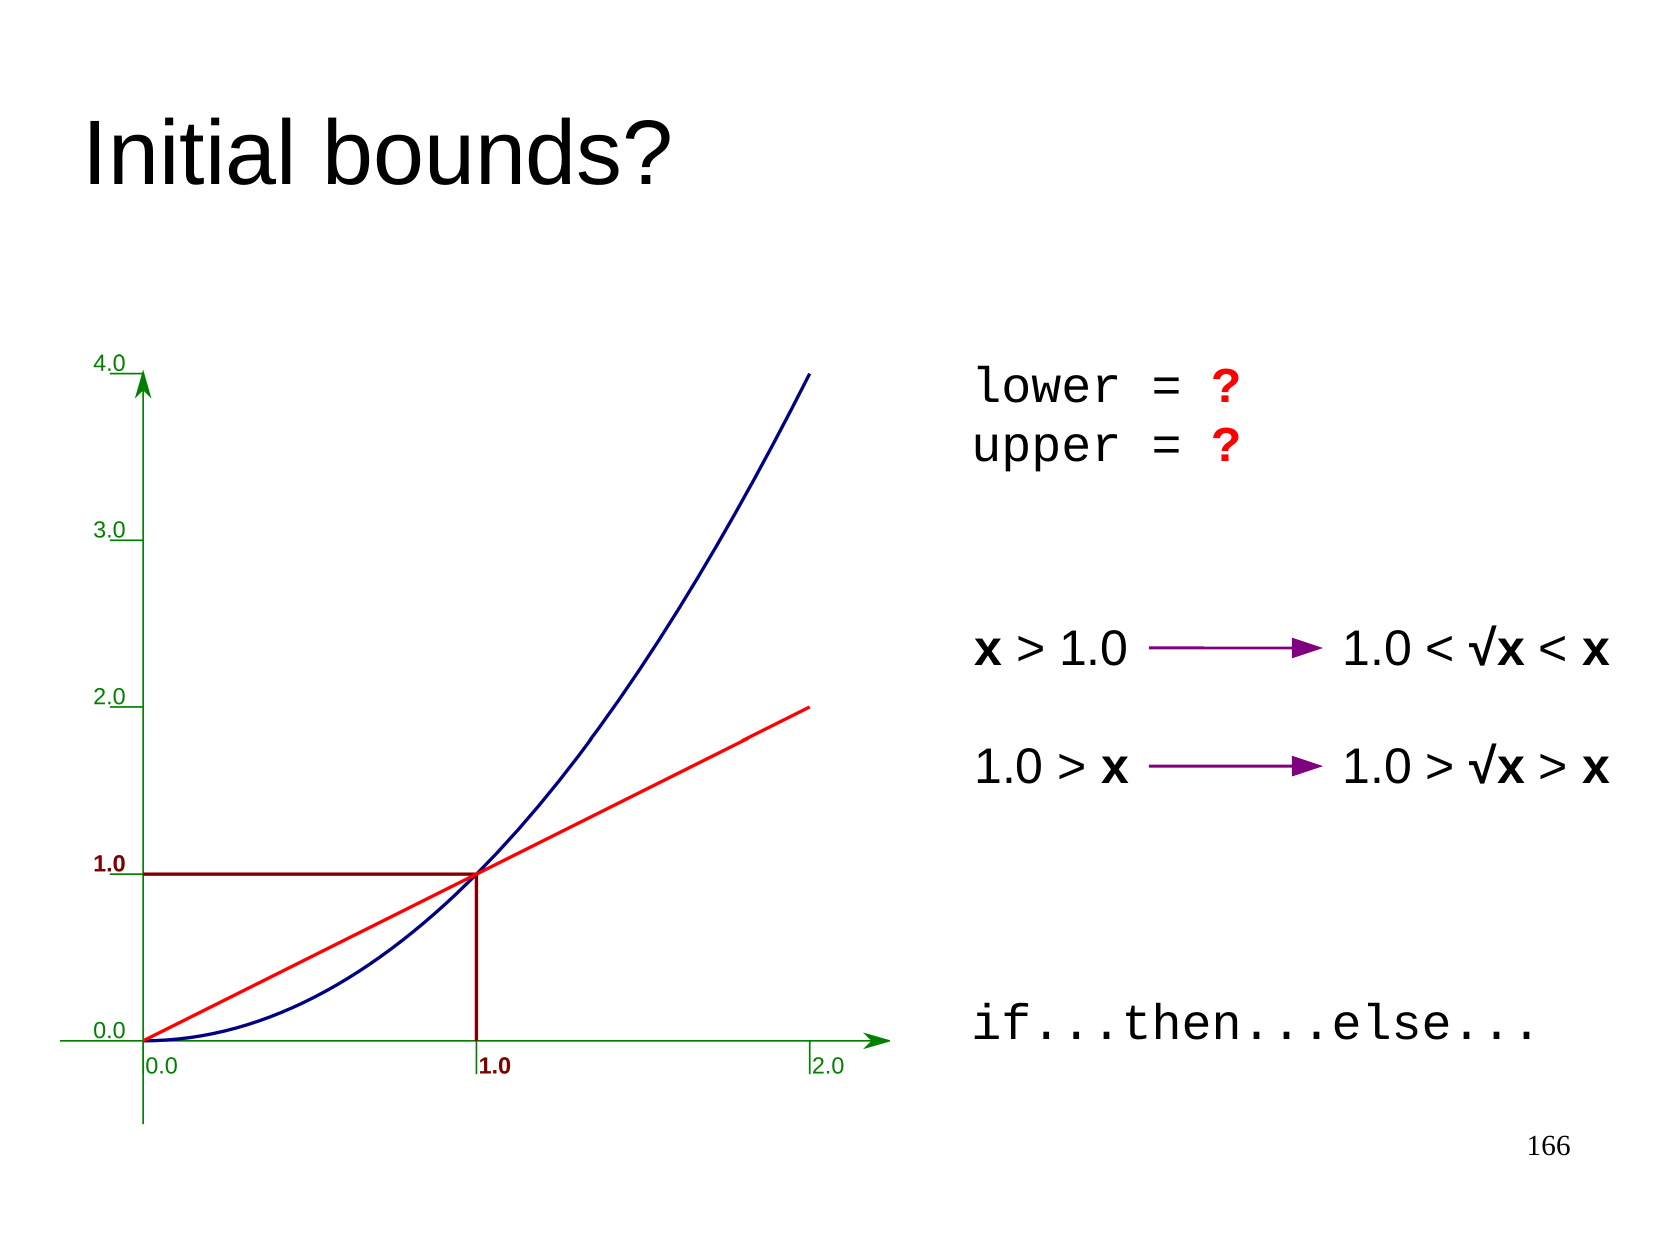

# Initial bounds?
lower = ?
upper = ?
x > 1.0
 1.0 < √x < x
1.0 > x
 1.0 > √x > x
if...then...else...
166